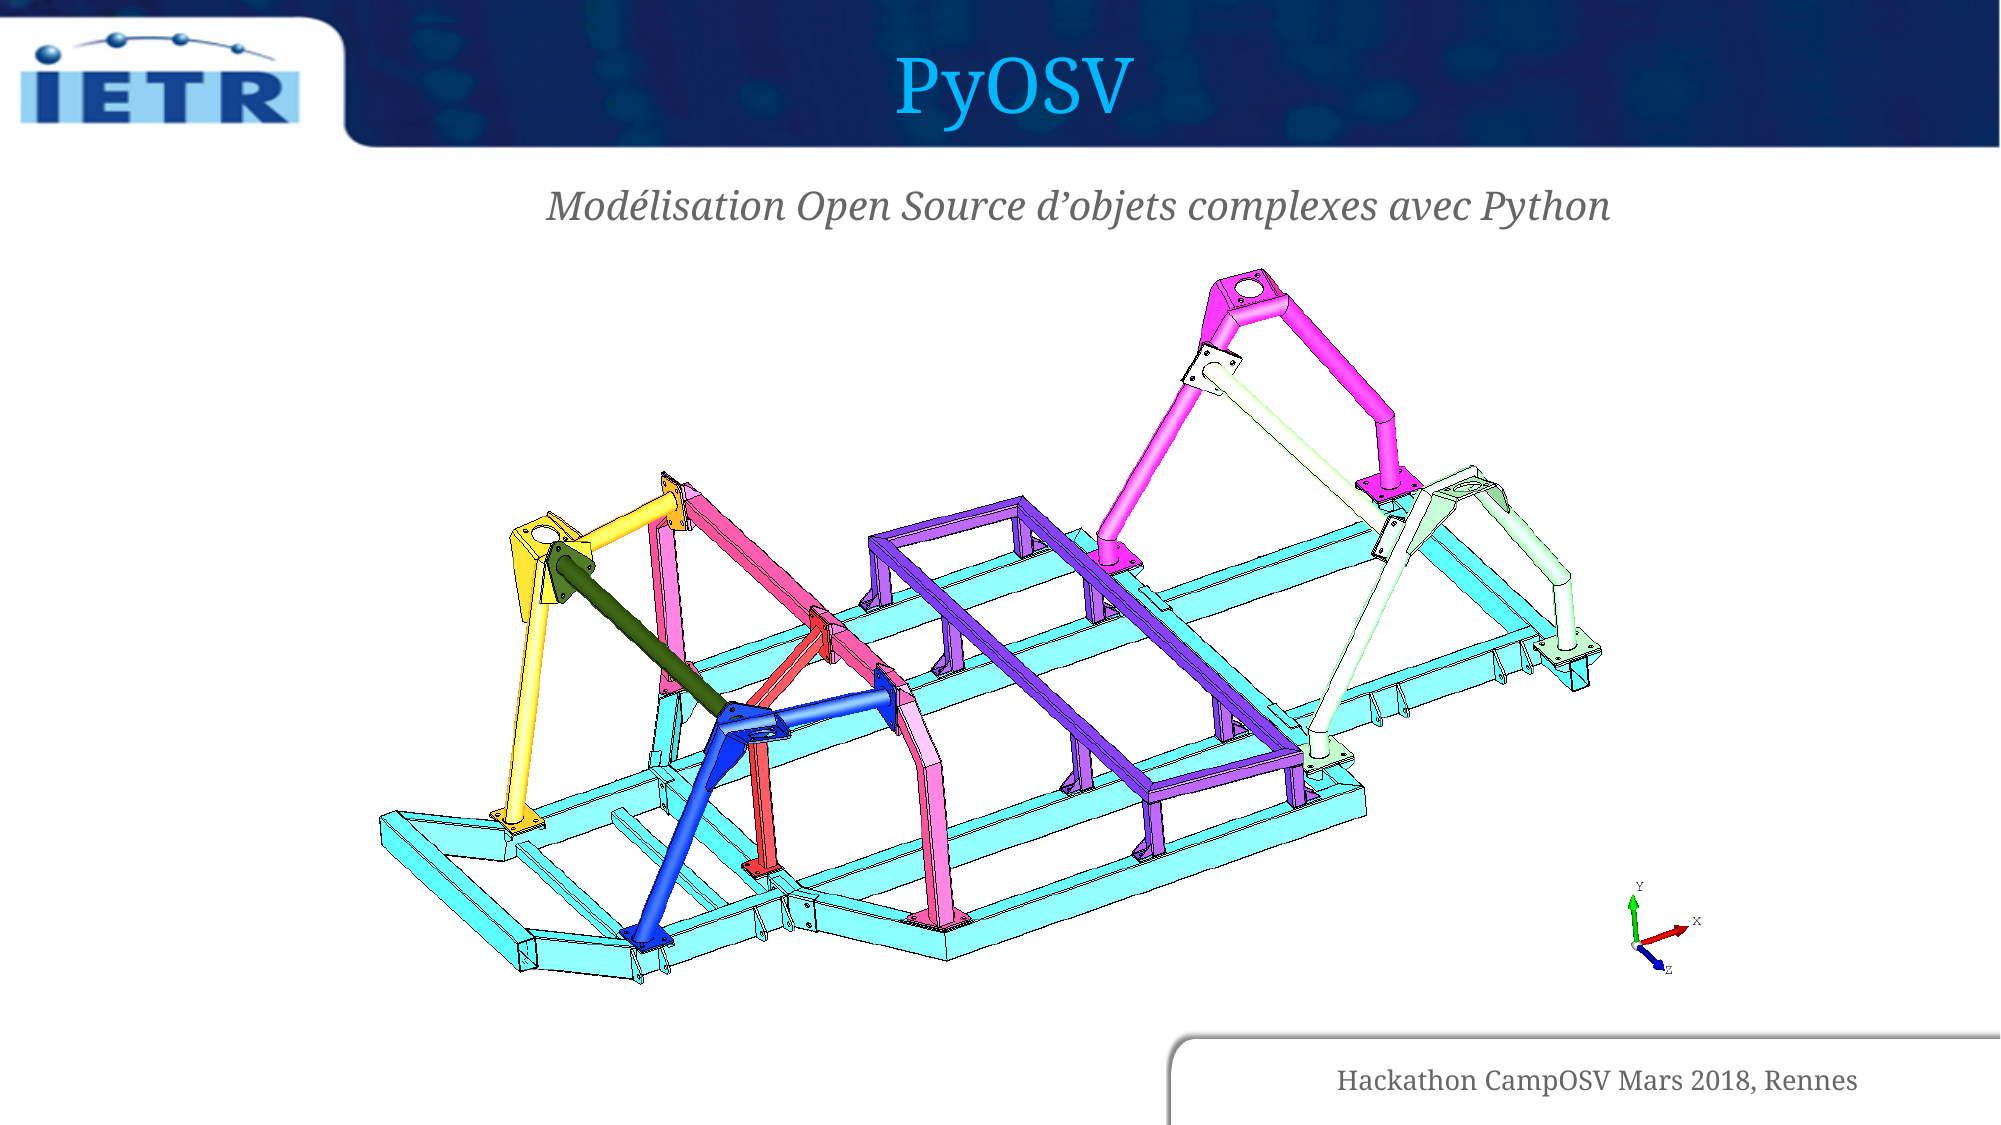

PyOSV
Modélisation Open Source d’objets complexes avec Python
Hackathon CampOSV Mars 2018, Rennes